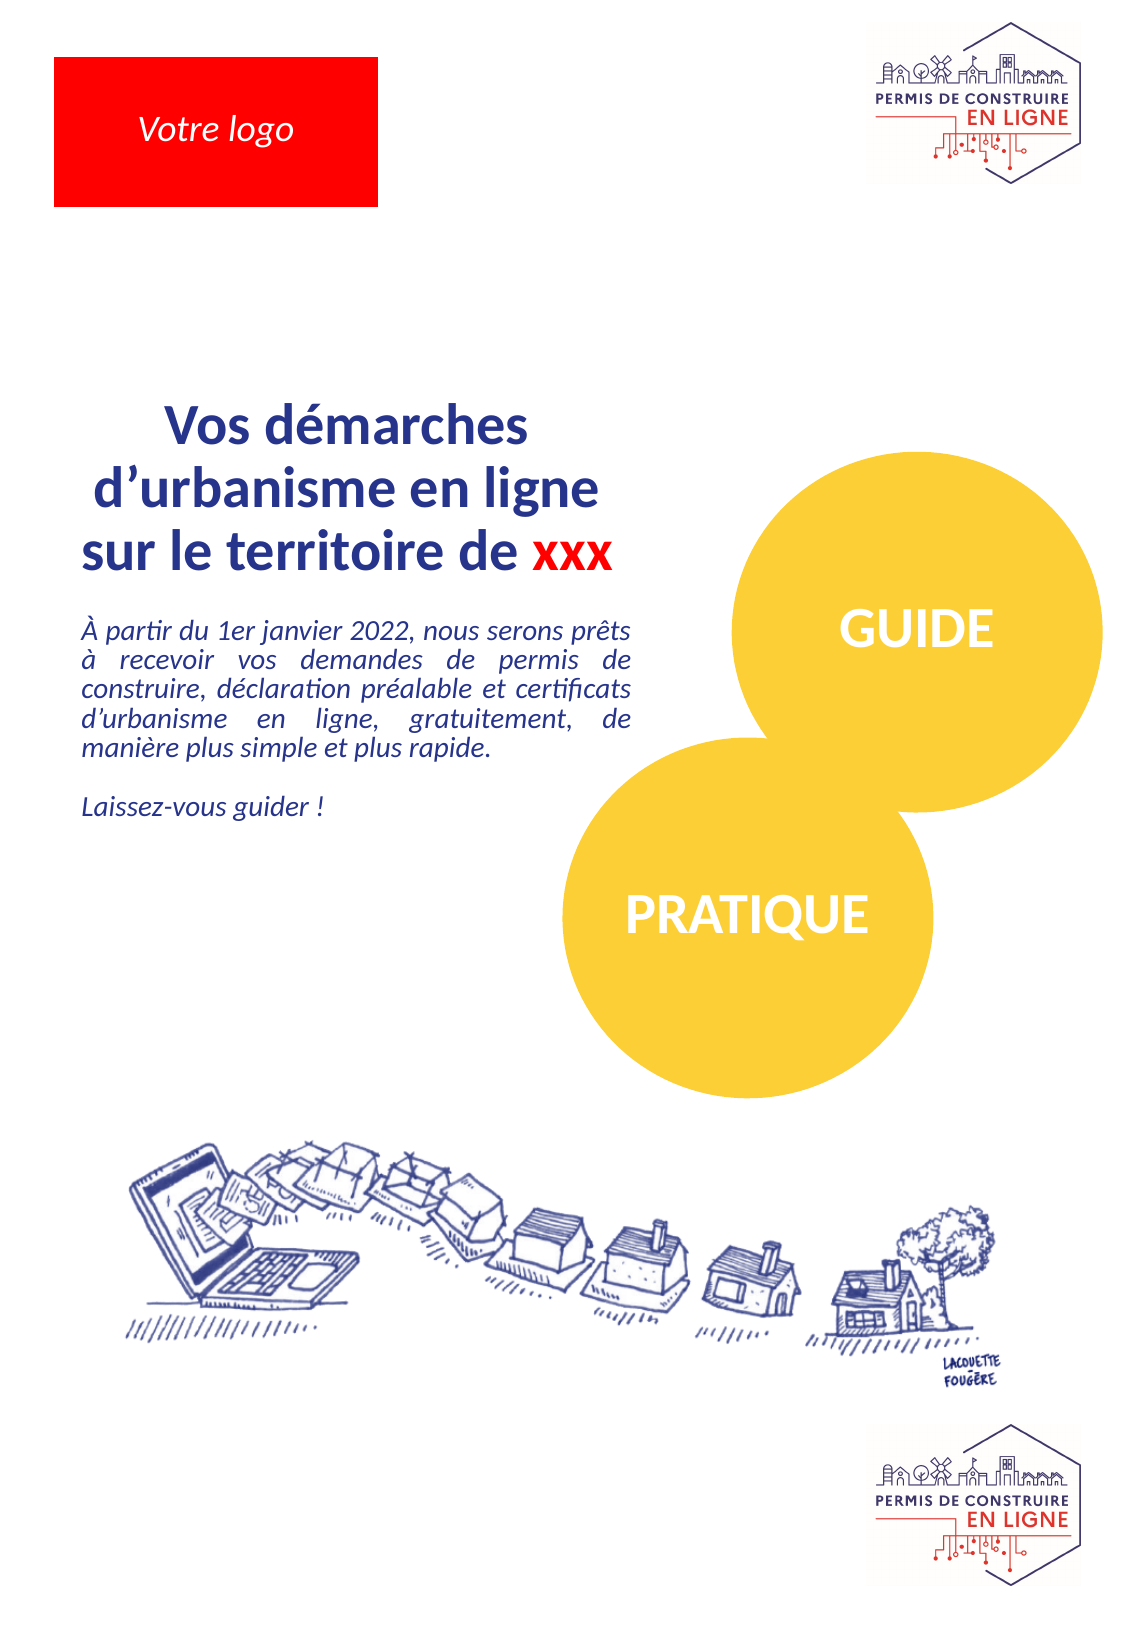

Votre logo
# Vos démarches d’urbanisme en ligne sur le territoire de xxx
GUIDE
À partir du 1er janvier 2022, nous serons prêts à recevoir vos demandes de permis de construire, déclaration préalable et certificats d’urbanisme en ligne, gratuitement, de manière plus simple et plus rapide.
Laissez-vous guider !
PRATIQUE